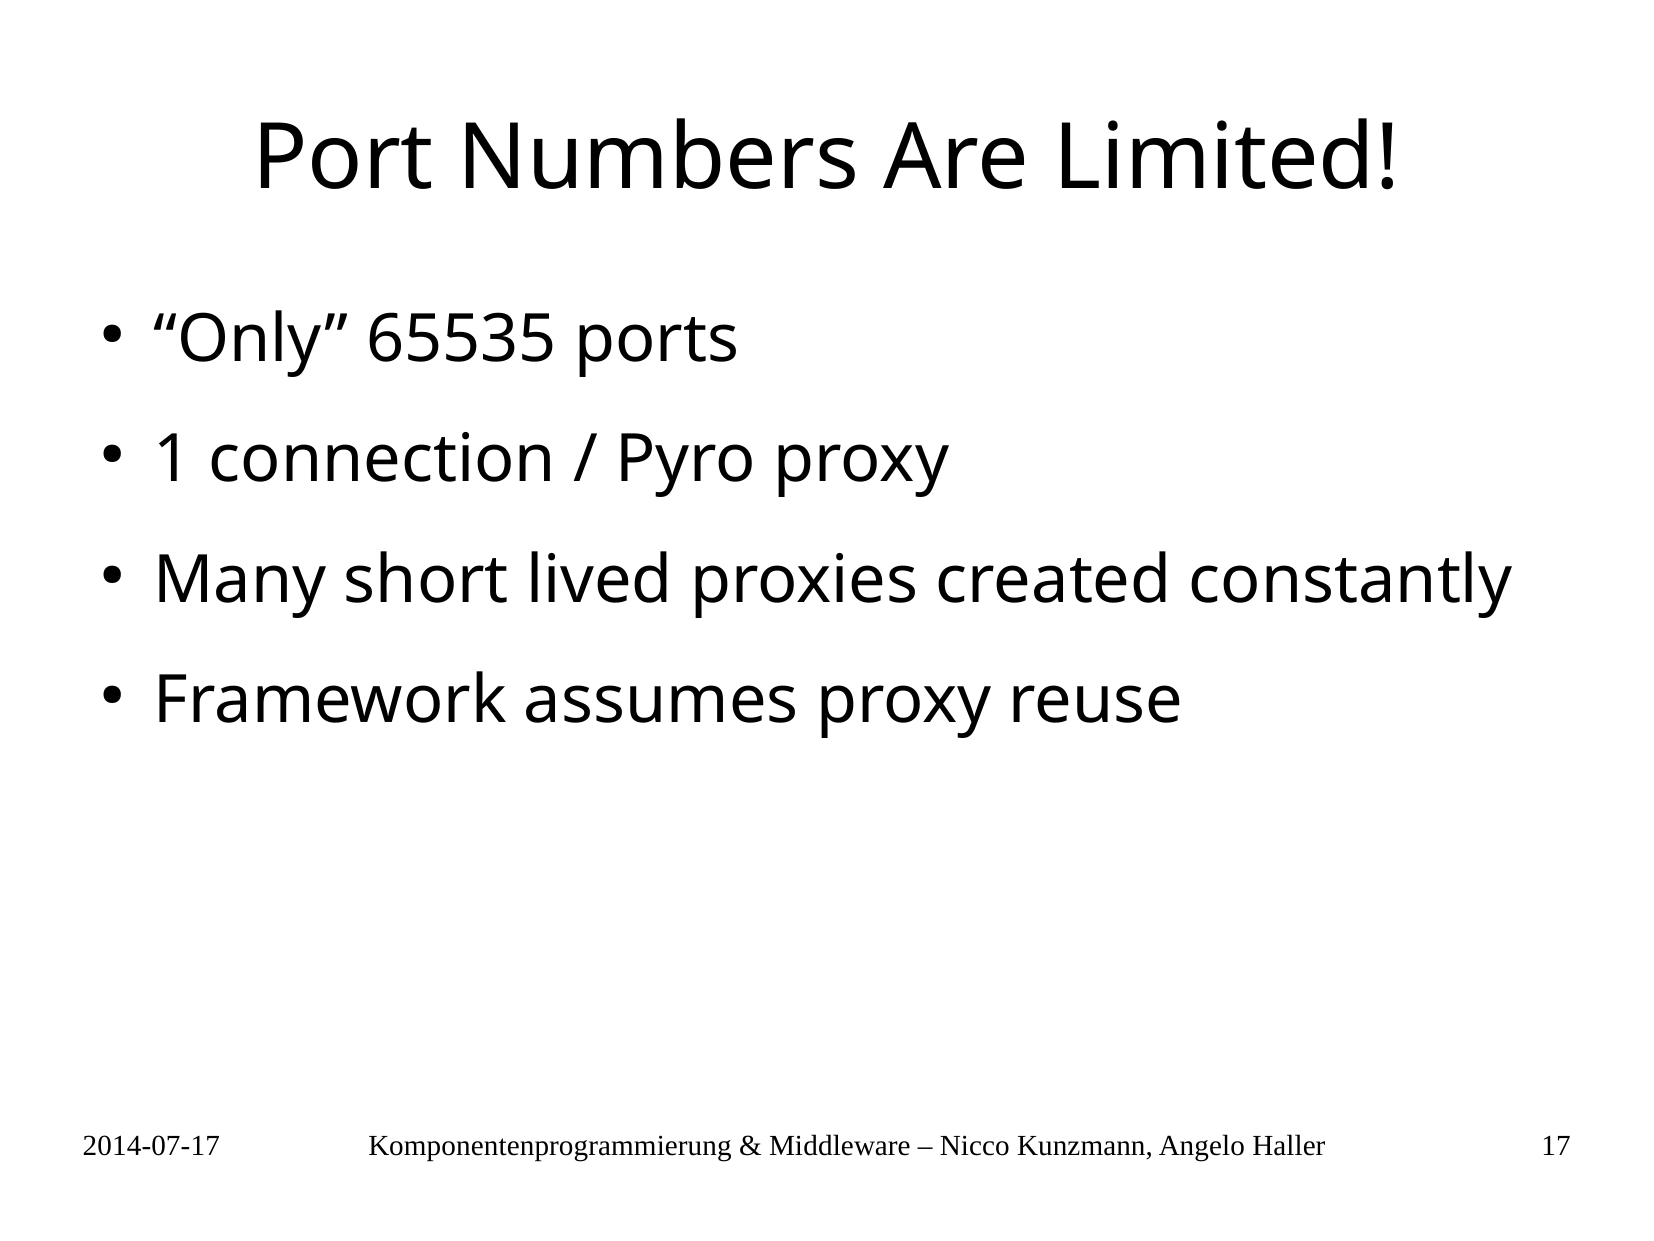

# Port Numbers Are Limited!
“Only” 65535 ports
1 connection / Pyro proxy
Many short lived proxies created constantly
Framework assumes proxy reuse
2014-07-17
Komponentenprogrammierung & Middleware – Nicco Kunzmann, Angelo Haller
17